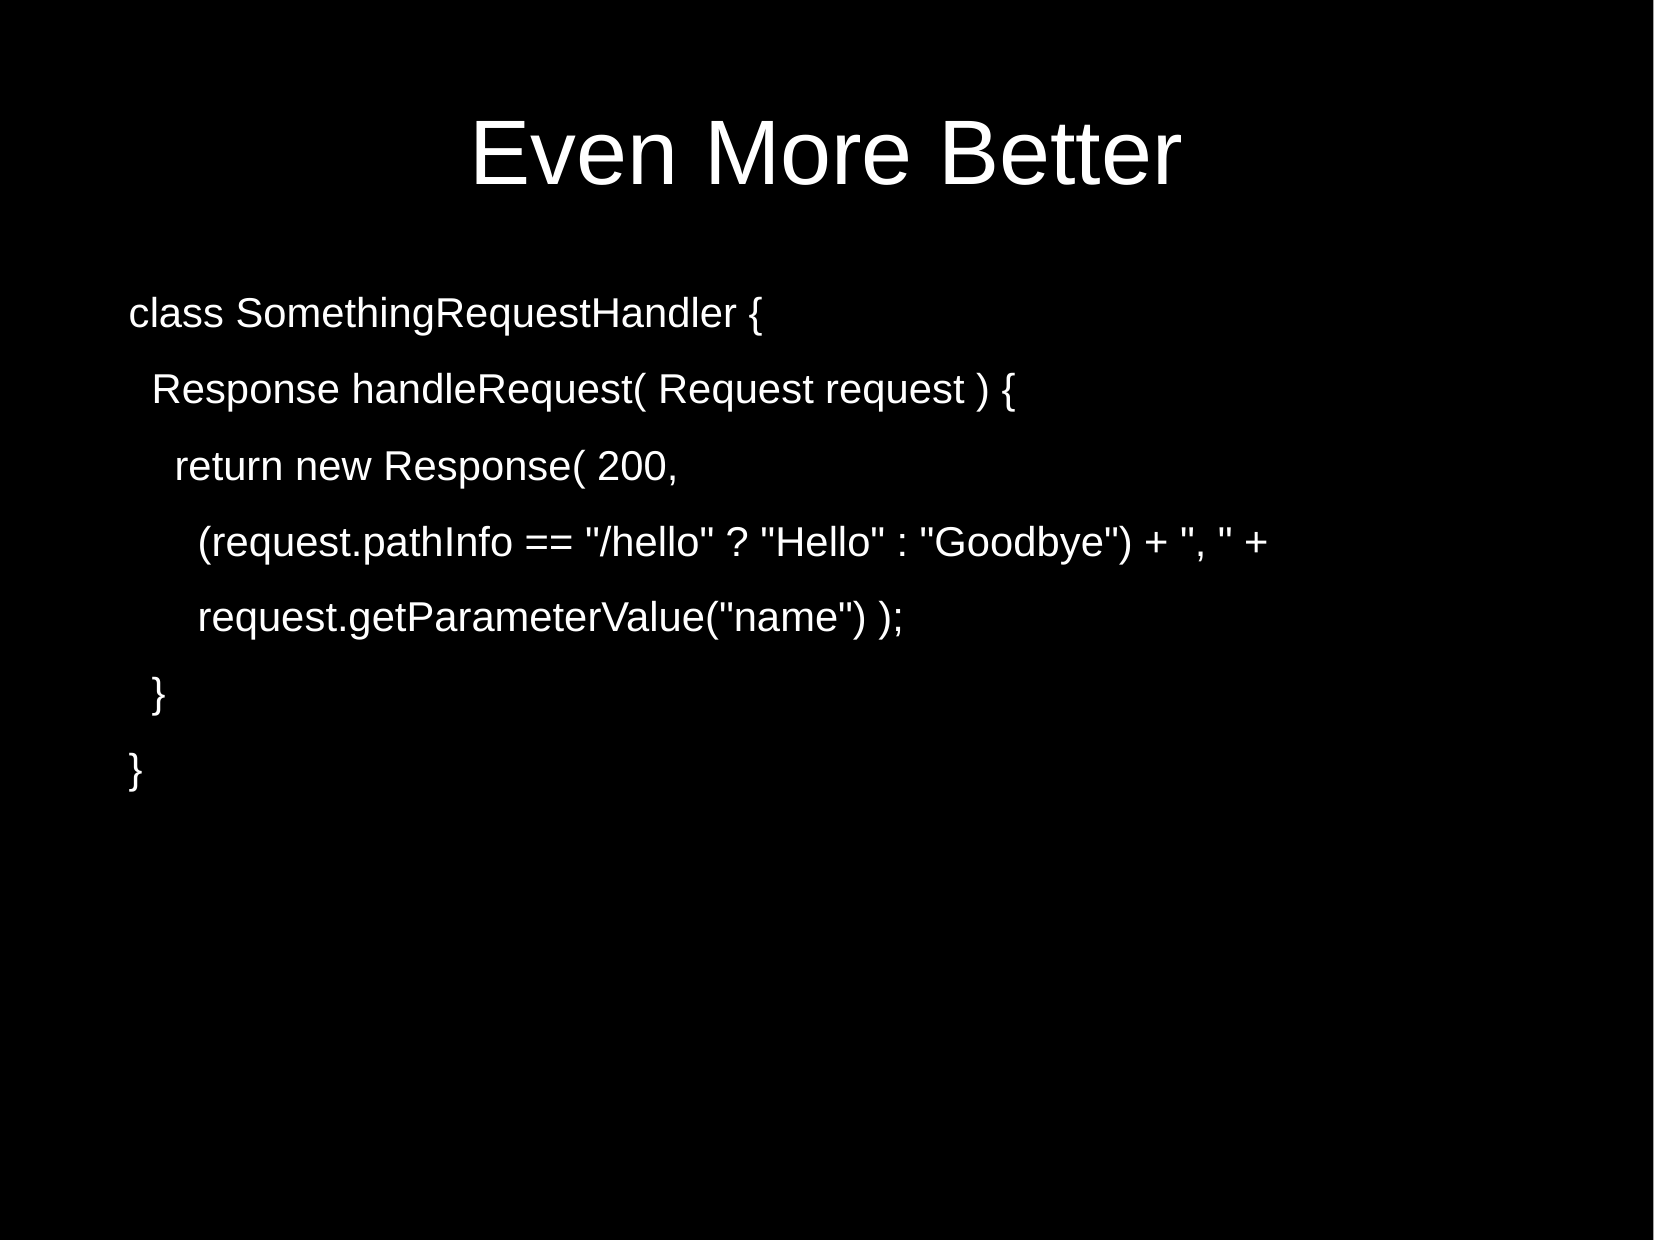

# Even More Better
 class SomethingRequestHandler {
 Response handleRequest( Request request ) {
 return new Response( 200,
 (request.pathInfo == "/hello" ? "Hello" : "Goodbye") + ", " +
 request.getParameterValue("name") );
 }
 }